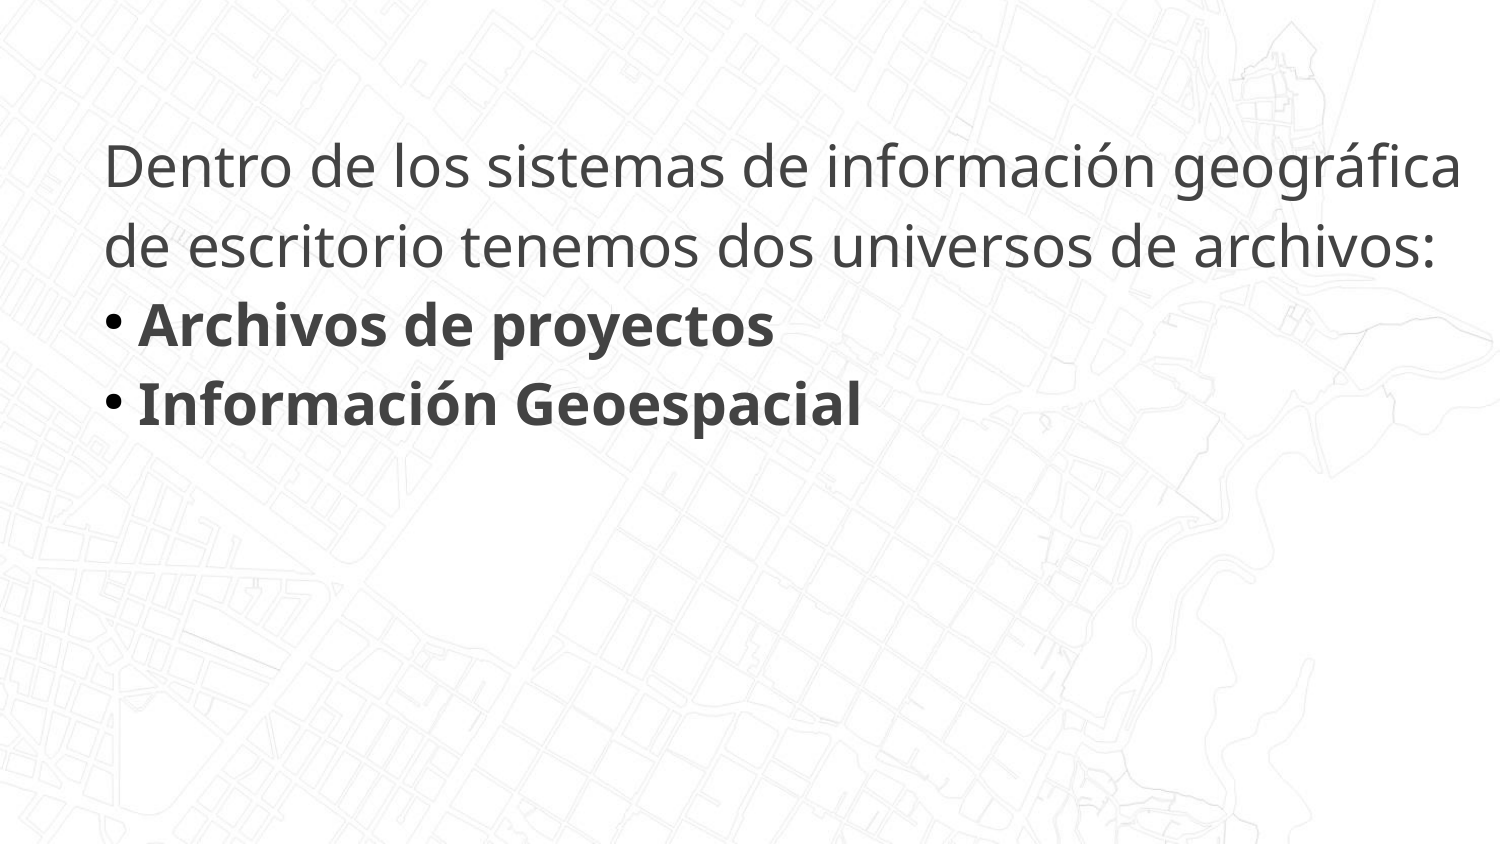

Dentro de los sistemas de información geográfica de escritorio tenemos dos universos de archivos:
Archivos de proyectos
Información Geoespacial